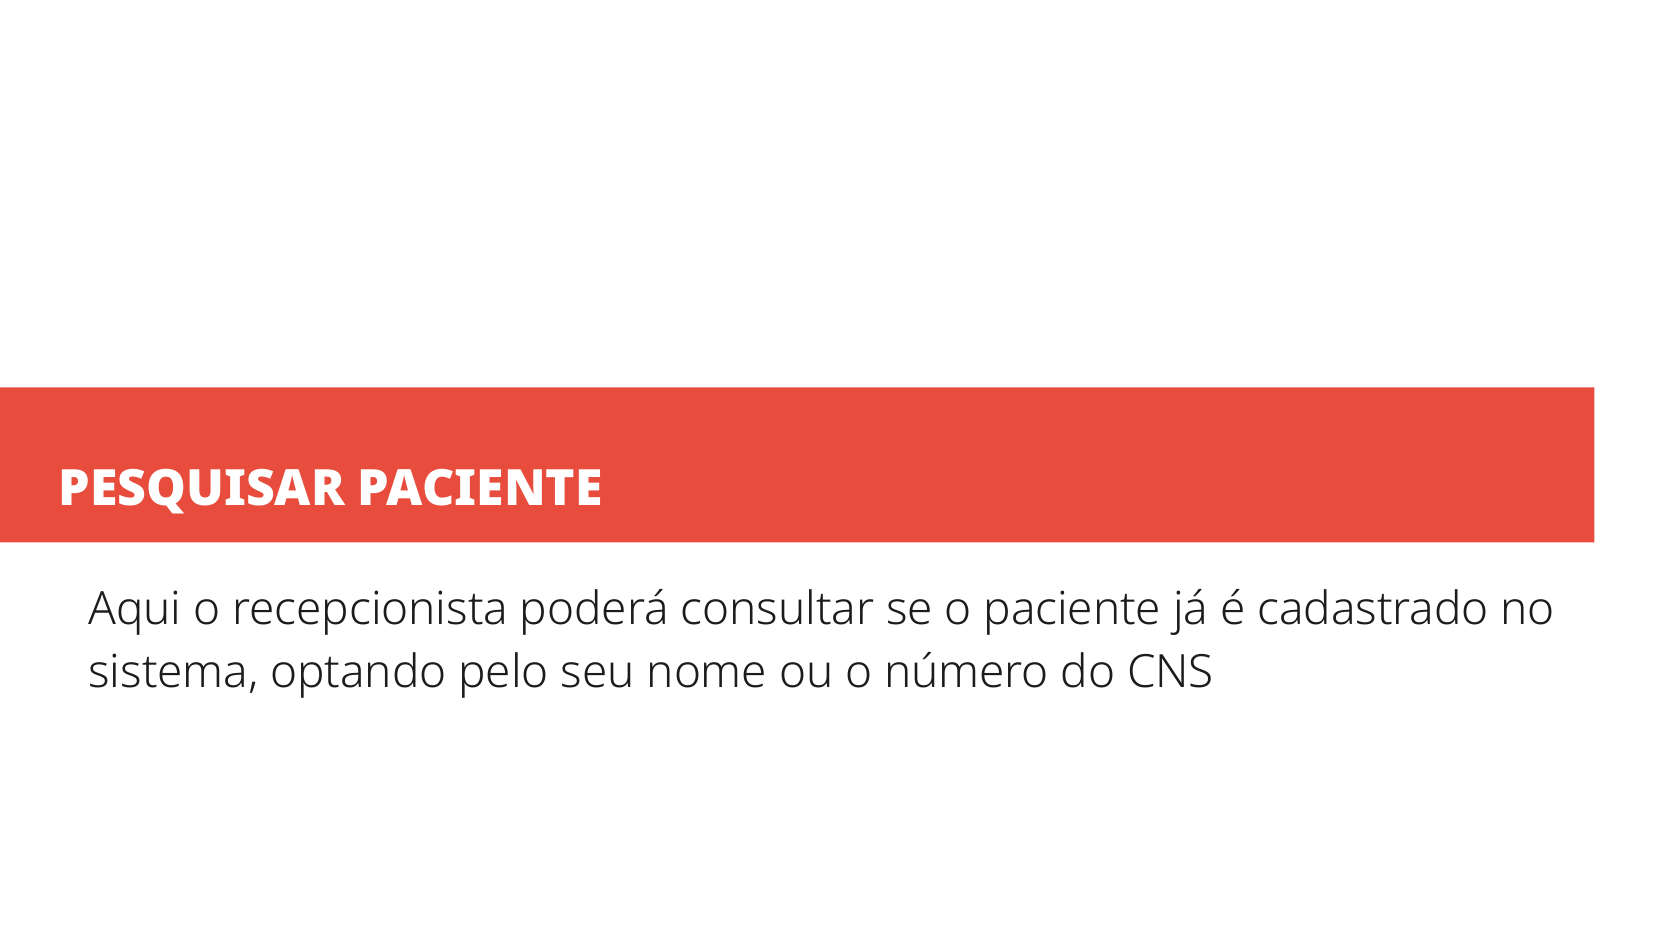

# PESQUISAR PACIENTE
Aqui o recepcionista poderá consultar se o paciente já é cadastrado no sistema, optando pelo seu nome ou o número do CNS